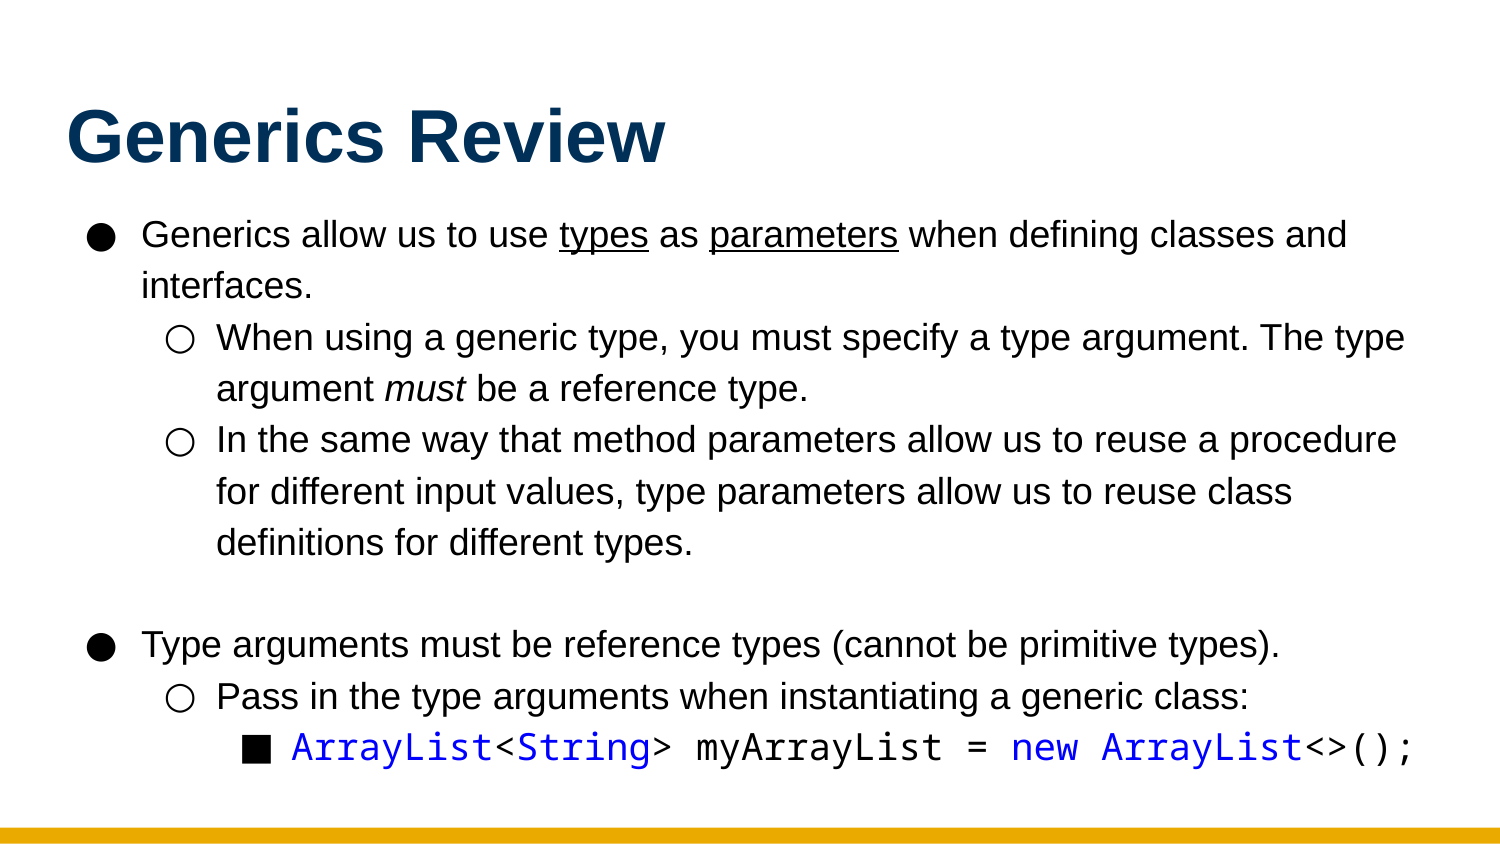

# Generics Review
Generics allow us to use types as parameters when defining classes and interfaces.
When using a generic type, you must specify a type argument. The type argument must be a reference type.
In the same way that method parameters allow us to reuse a procedure for different input values, type parameters allow us to reuse class definitions for different types.
Type arguments must be reference types (cannot be primitive types).
Pass in the type arguments when instantiating a generic class:
ArrayList<String> myArrayList = new ArrayList<>();